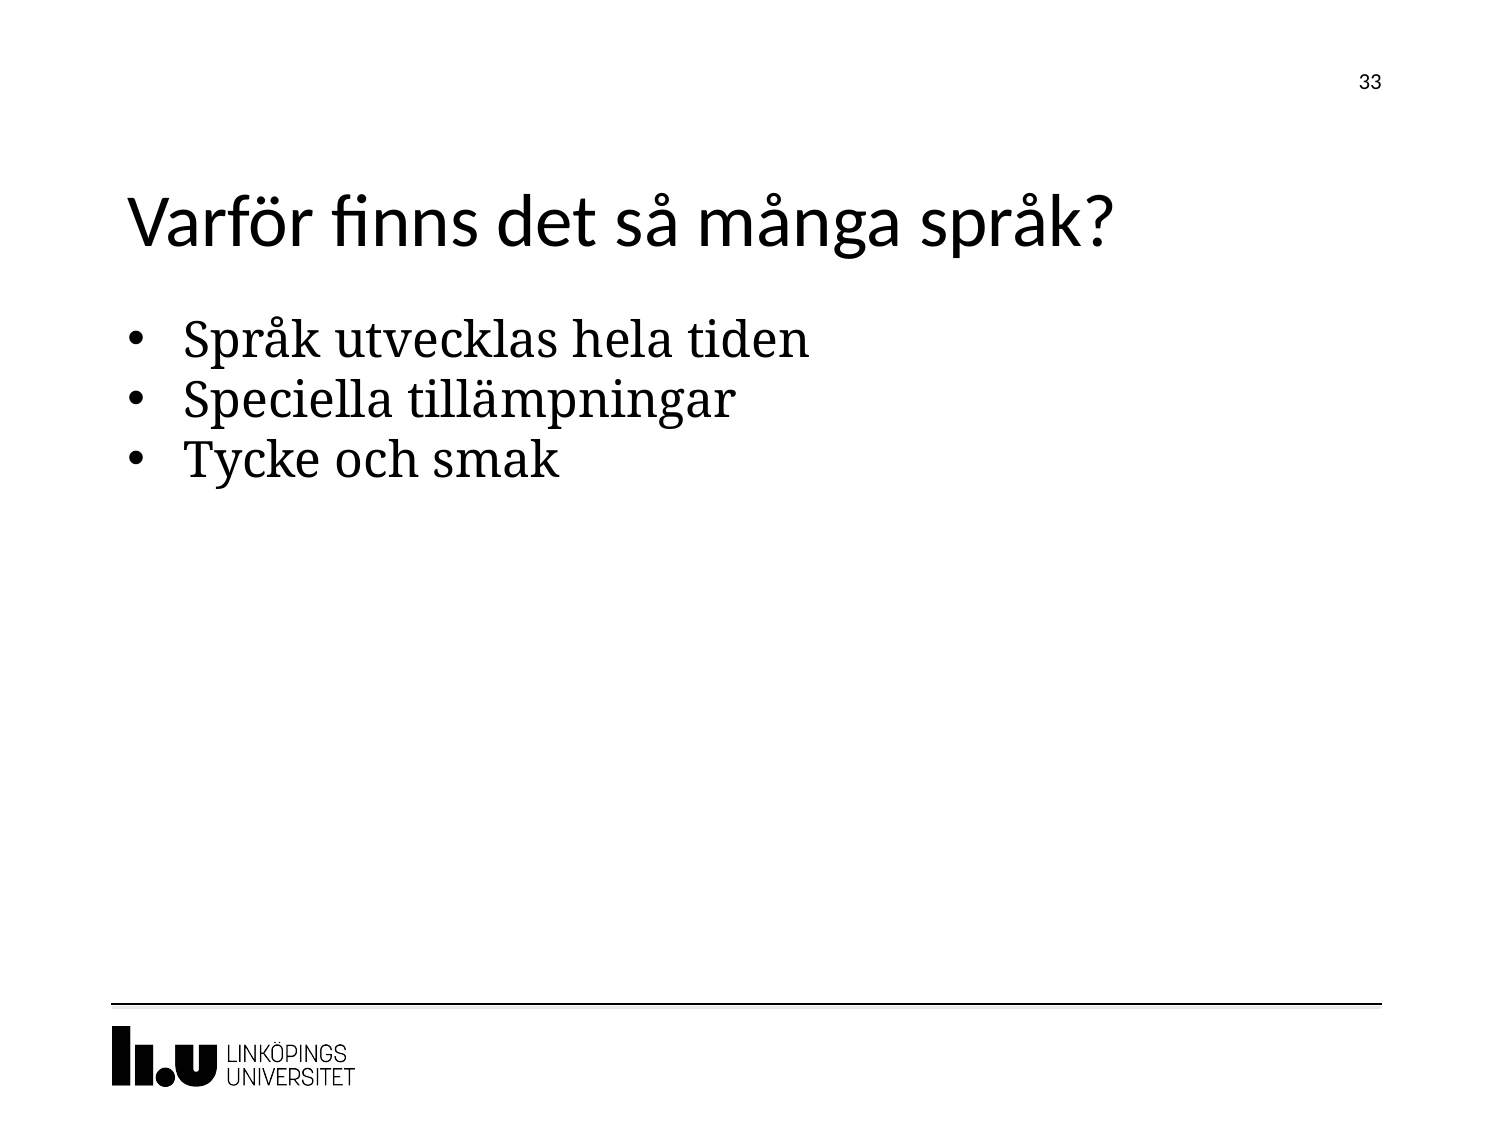

Varför finns det så många språk?
Språk utvecklas hela tiden
Speciella tillämpningar
Tycke och smak